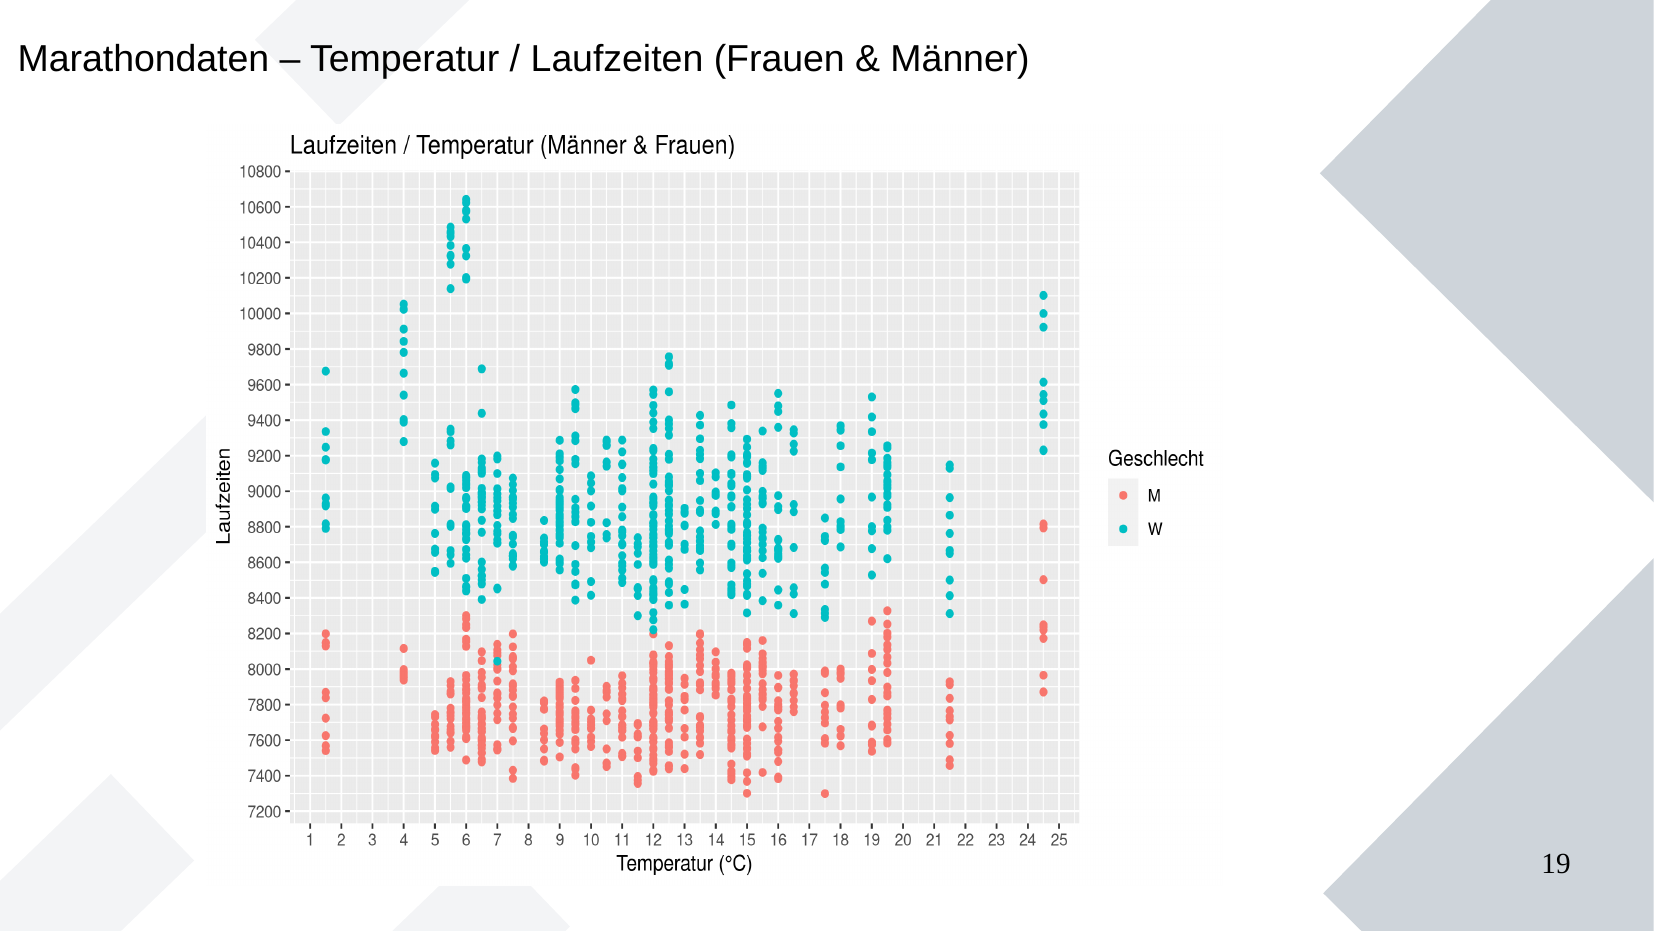

# Marathondaten – Temperatur / Laufzeiten (Frauen & Männer)
19